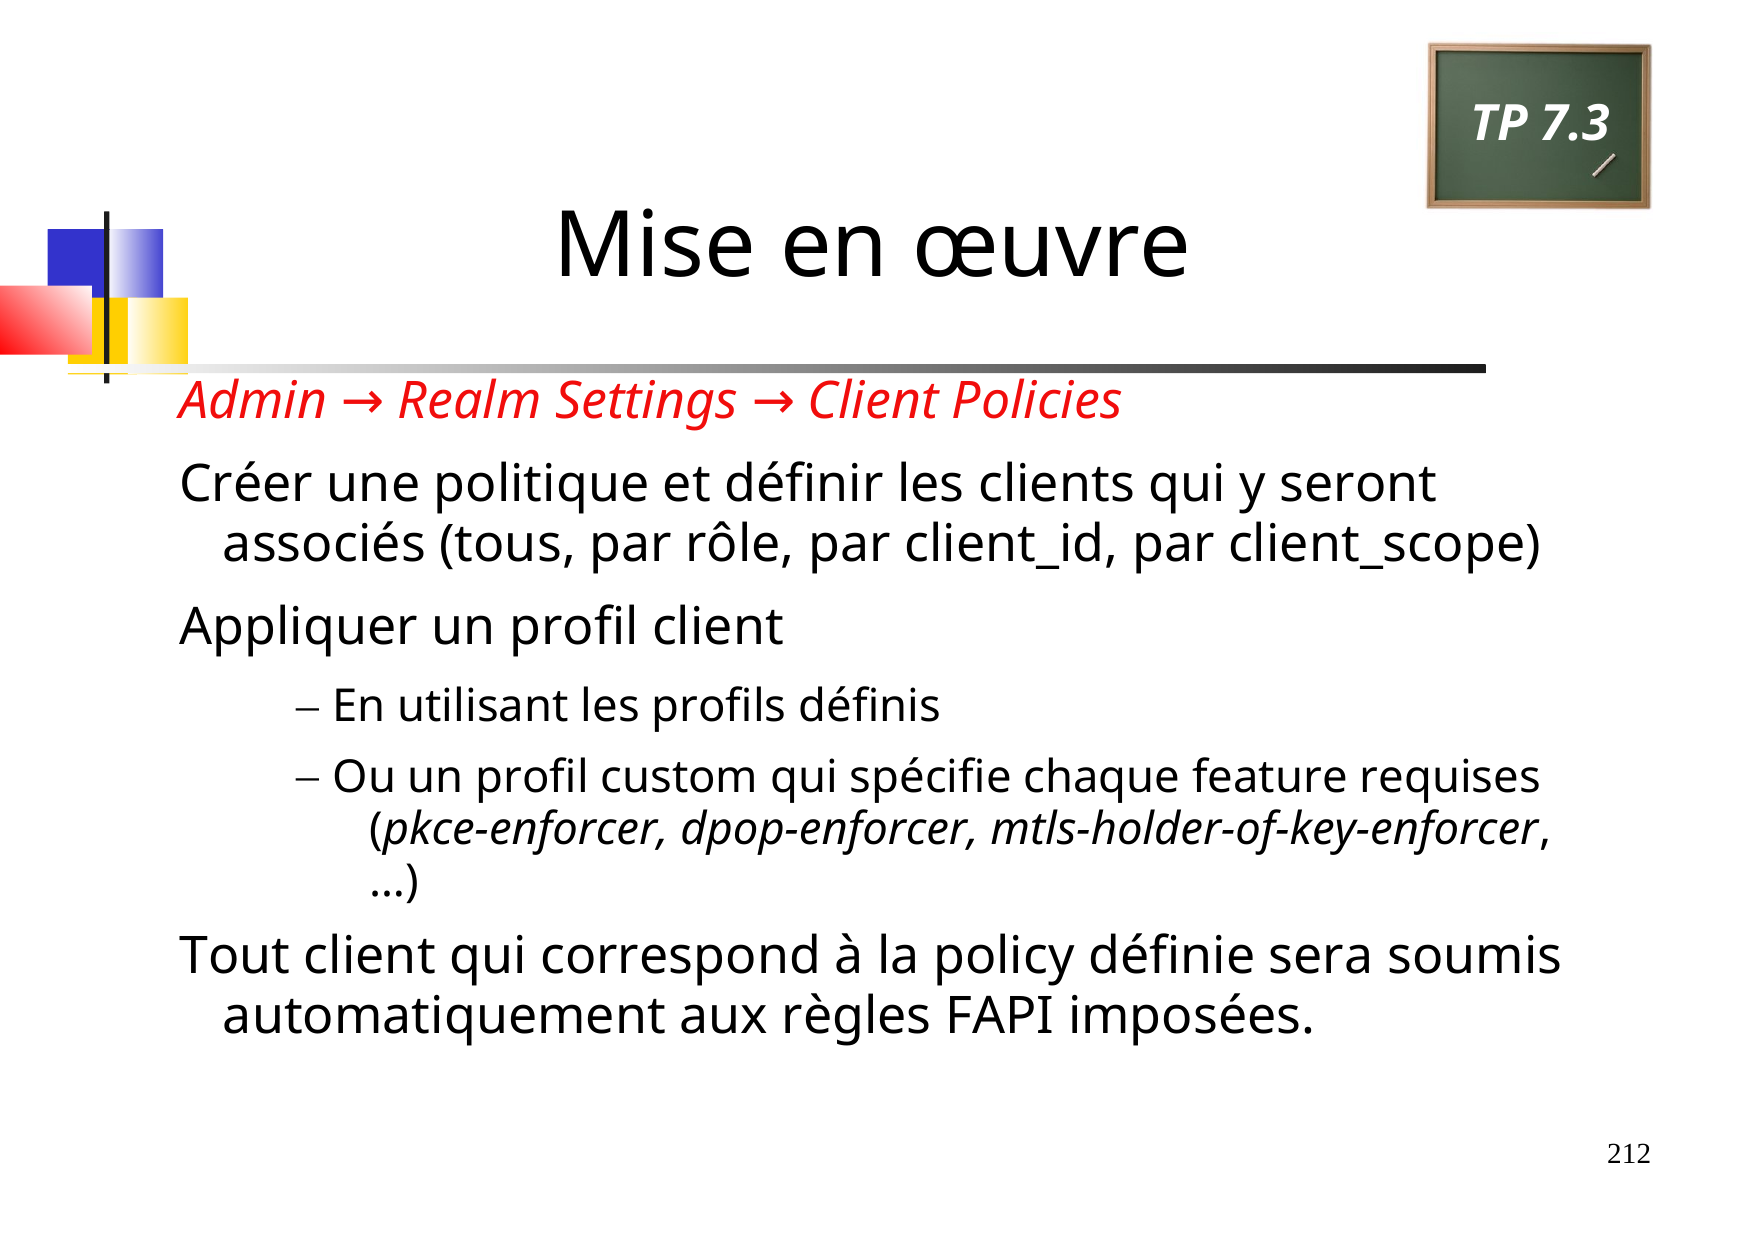

TP 7.3
# Mise en œuvre
Admin → Realm Settings → Client Policies
Créer une politique et définir les clients qui y seront associés (tous, par rôle, par client_id, par client_scope)
Appliquer un profil client
En utilisant les profils définis
Ou un profil custom qui spécifie chaque feature requises (pkce-enforcer, dpop-enforcer, mtls-holder-of-key-enforcer, …)
Tout client qui correspond à la policy définie sera soumis automatiquement aux règles FAPI imposées.